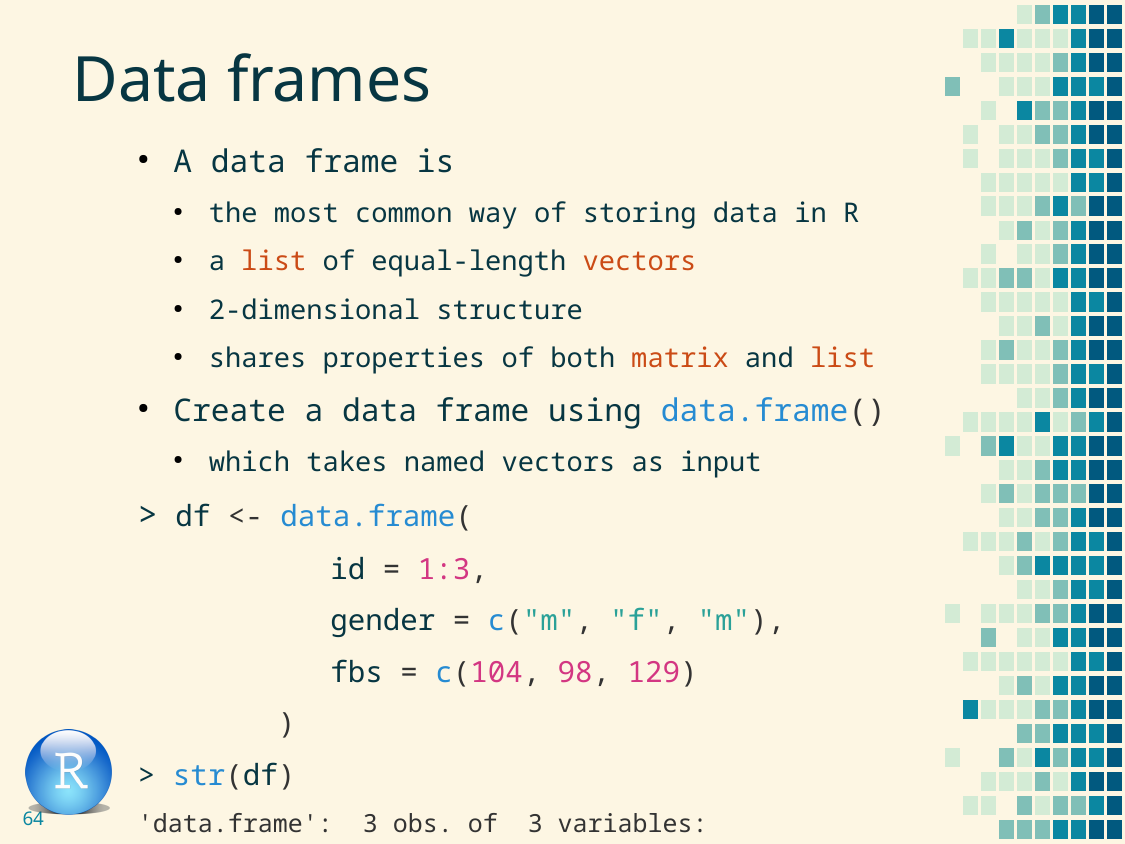

Data frames
A data frame is
the most common way of storing data in R
a list of equal-length vectors
2-dimensional structure
shares properties of both matrix and list
Create a data frame using data.frame()
which takes named vectors as input
> df <- data.frame(
 id = 1:3,
 gender = c("m", "f", "m"),
 fbs = c(104, 98, 129)
 )
> str(df)
'data.frame':	3 obs. of 3 variables:
 $ id : int 1 2 3
 $ gender: Factor w/ 2 levels "f","m": 2 1 2
 $ fbs : num 104 98 129